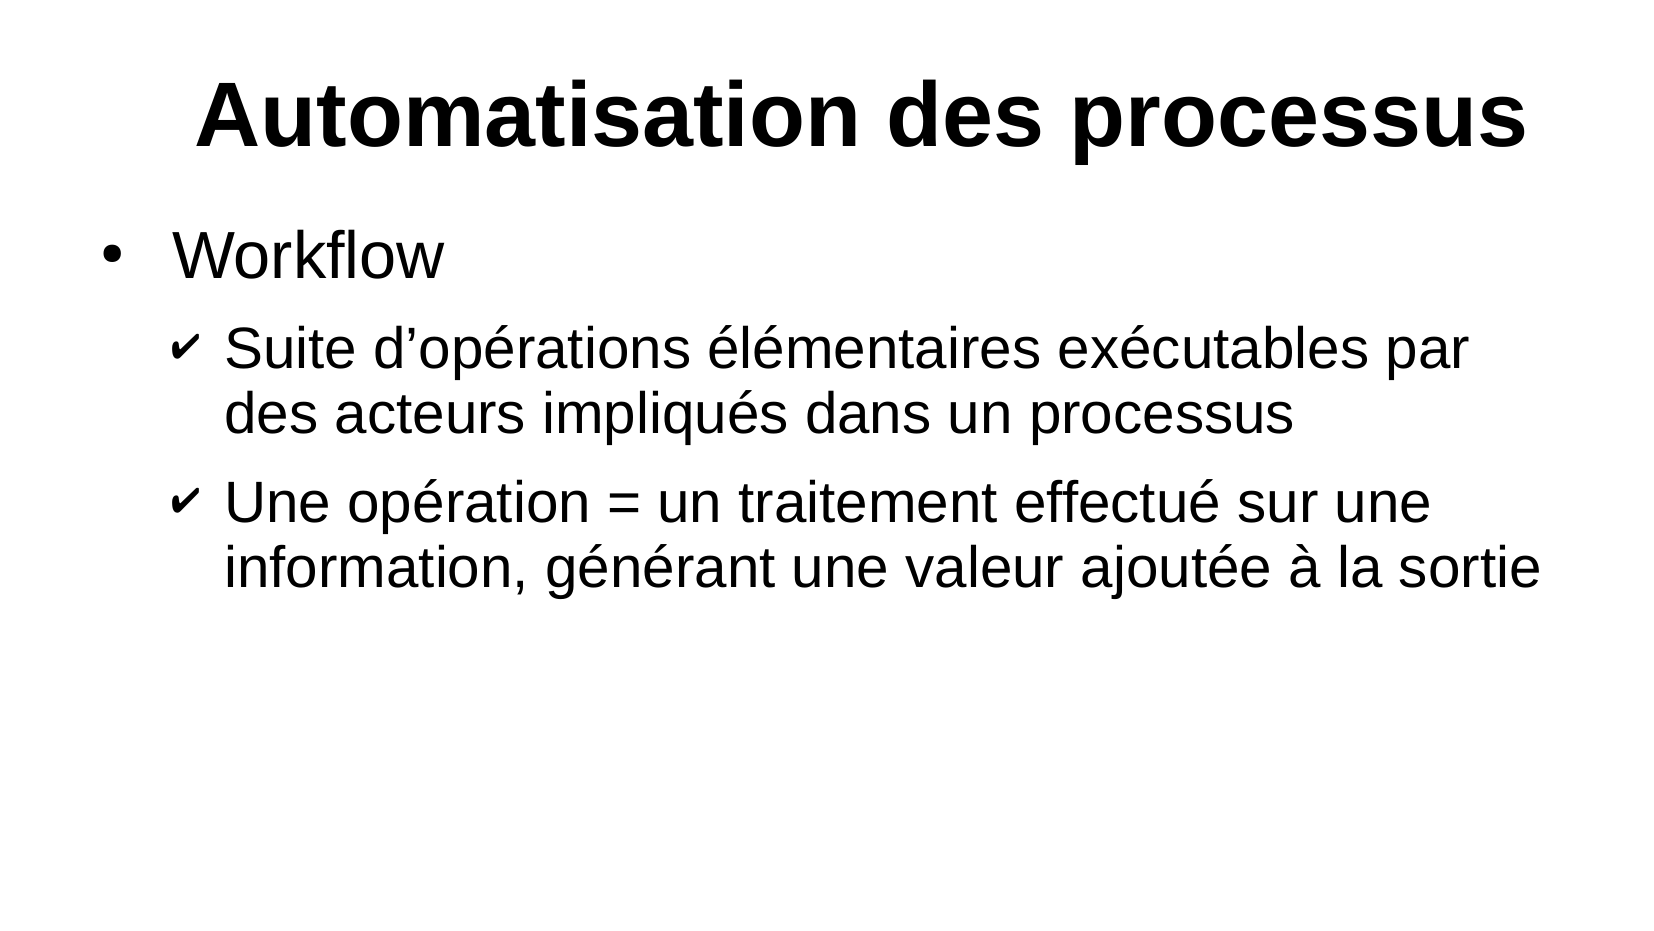

# Automatisation des processus
 Workflow
Suite d’opérations élémentaires exécutables par des acteurs impliqués dans un processus
Une opération = un traitement effectué sur une information, générant une valeur ajoutée à la sortie